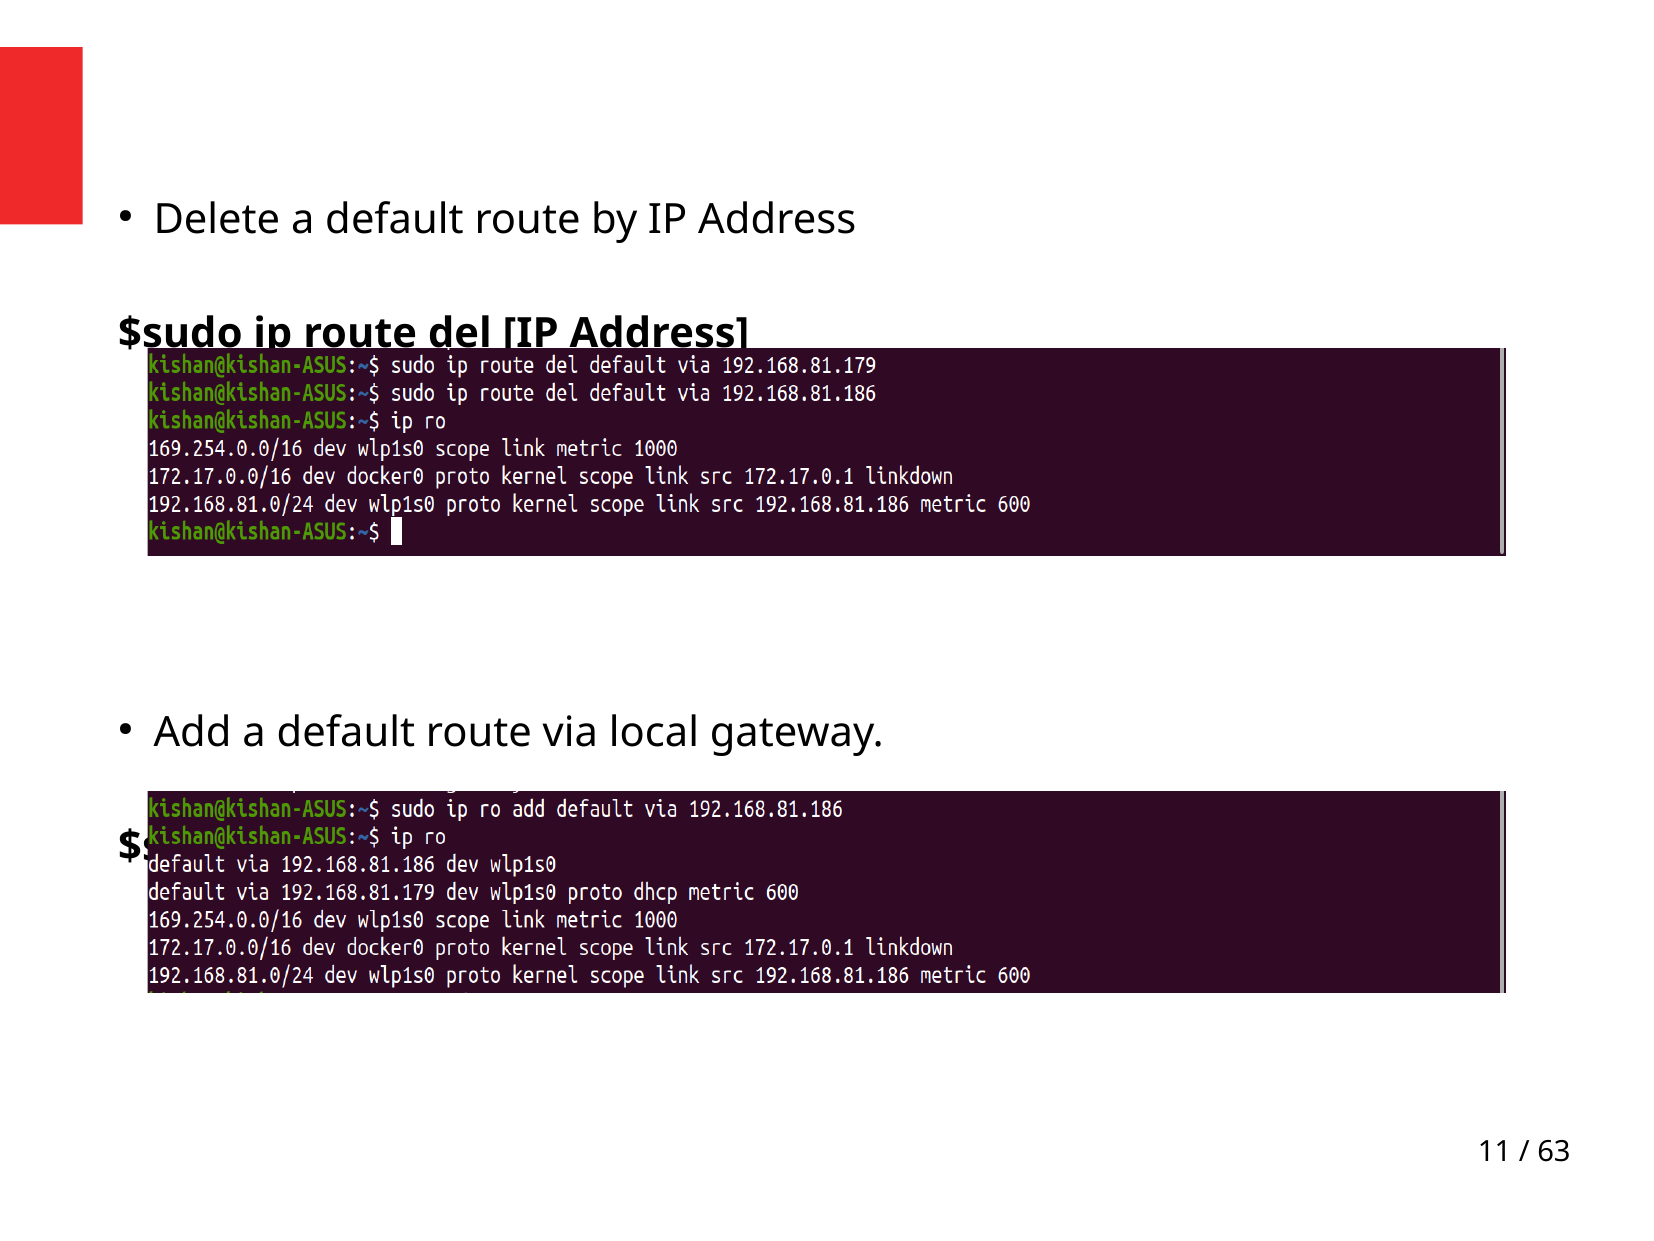

# Delete a default route by IP Address
$sudo ip route del [IP Address]
Add a default route via local gateway.
$sudo ip ro add default via 192.168.81.186
11